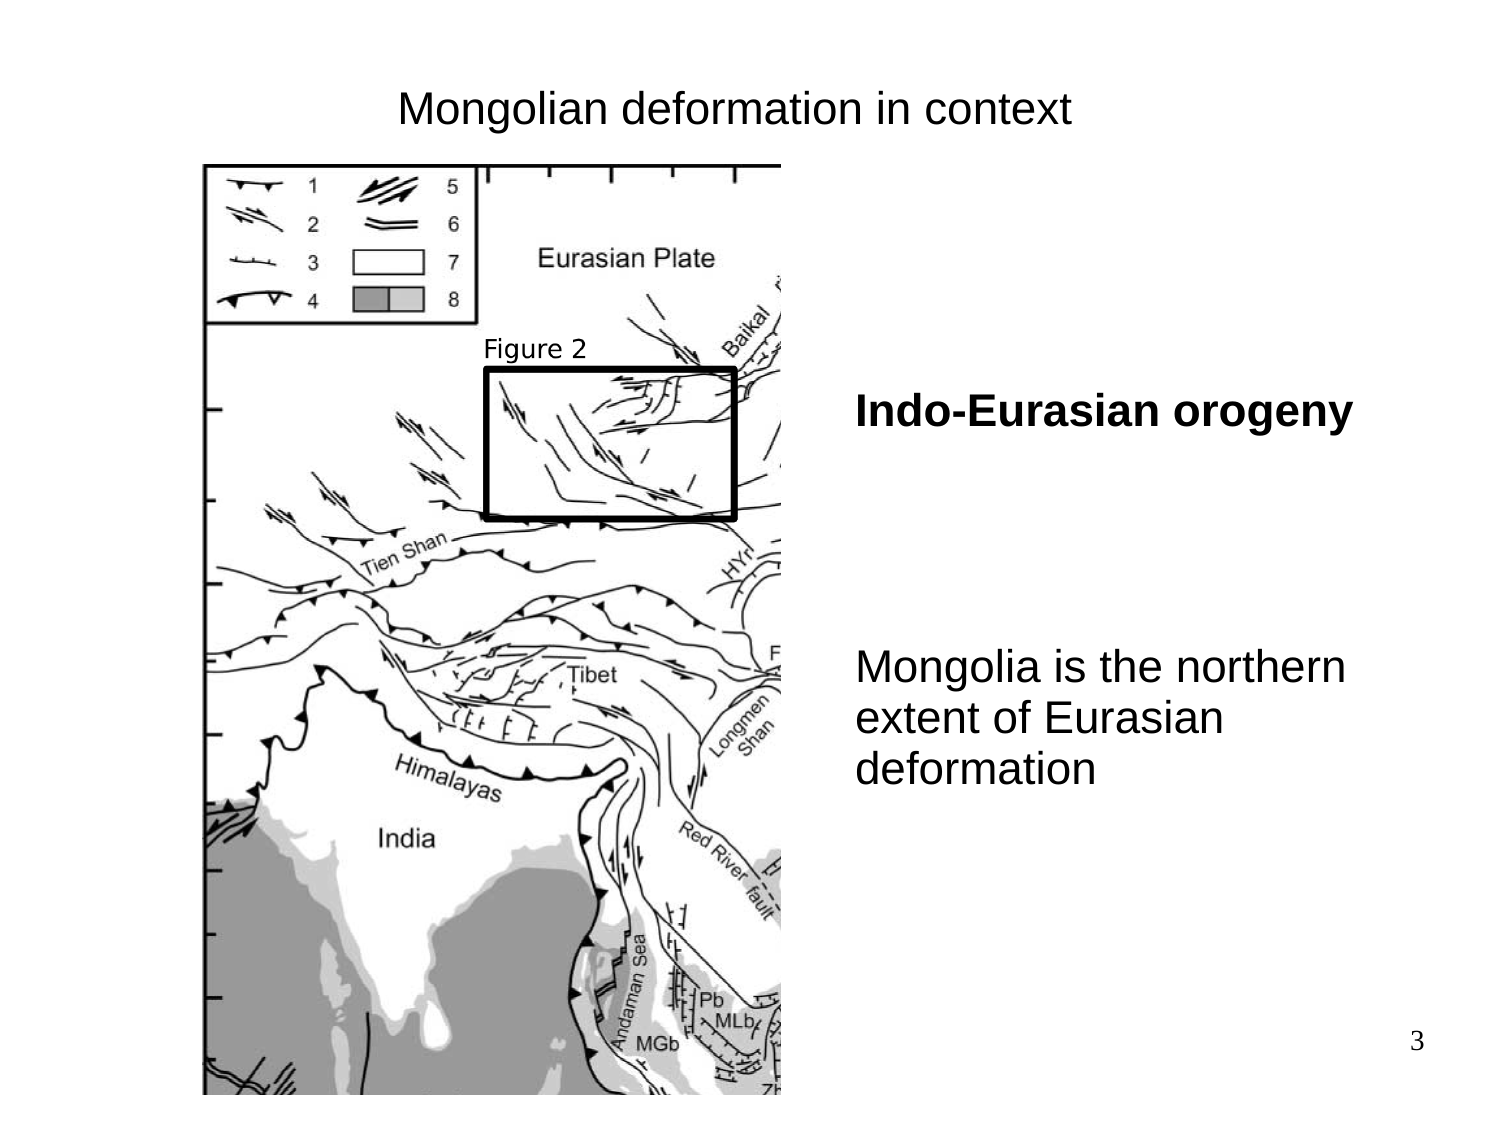

# Mongolian deformation in context
Indo-Eurasian orogeny
Mongolia is the northern extent of Eurasian deformation
3